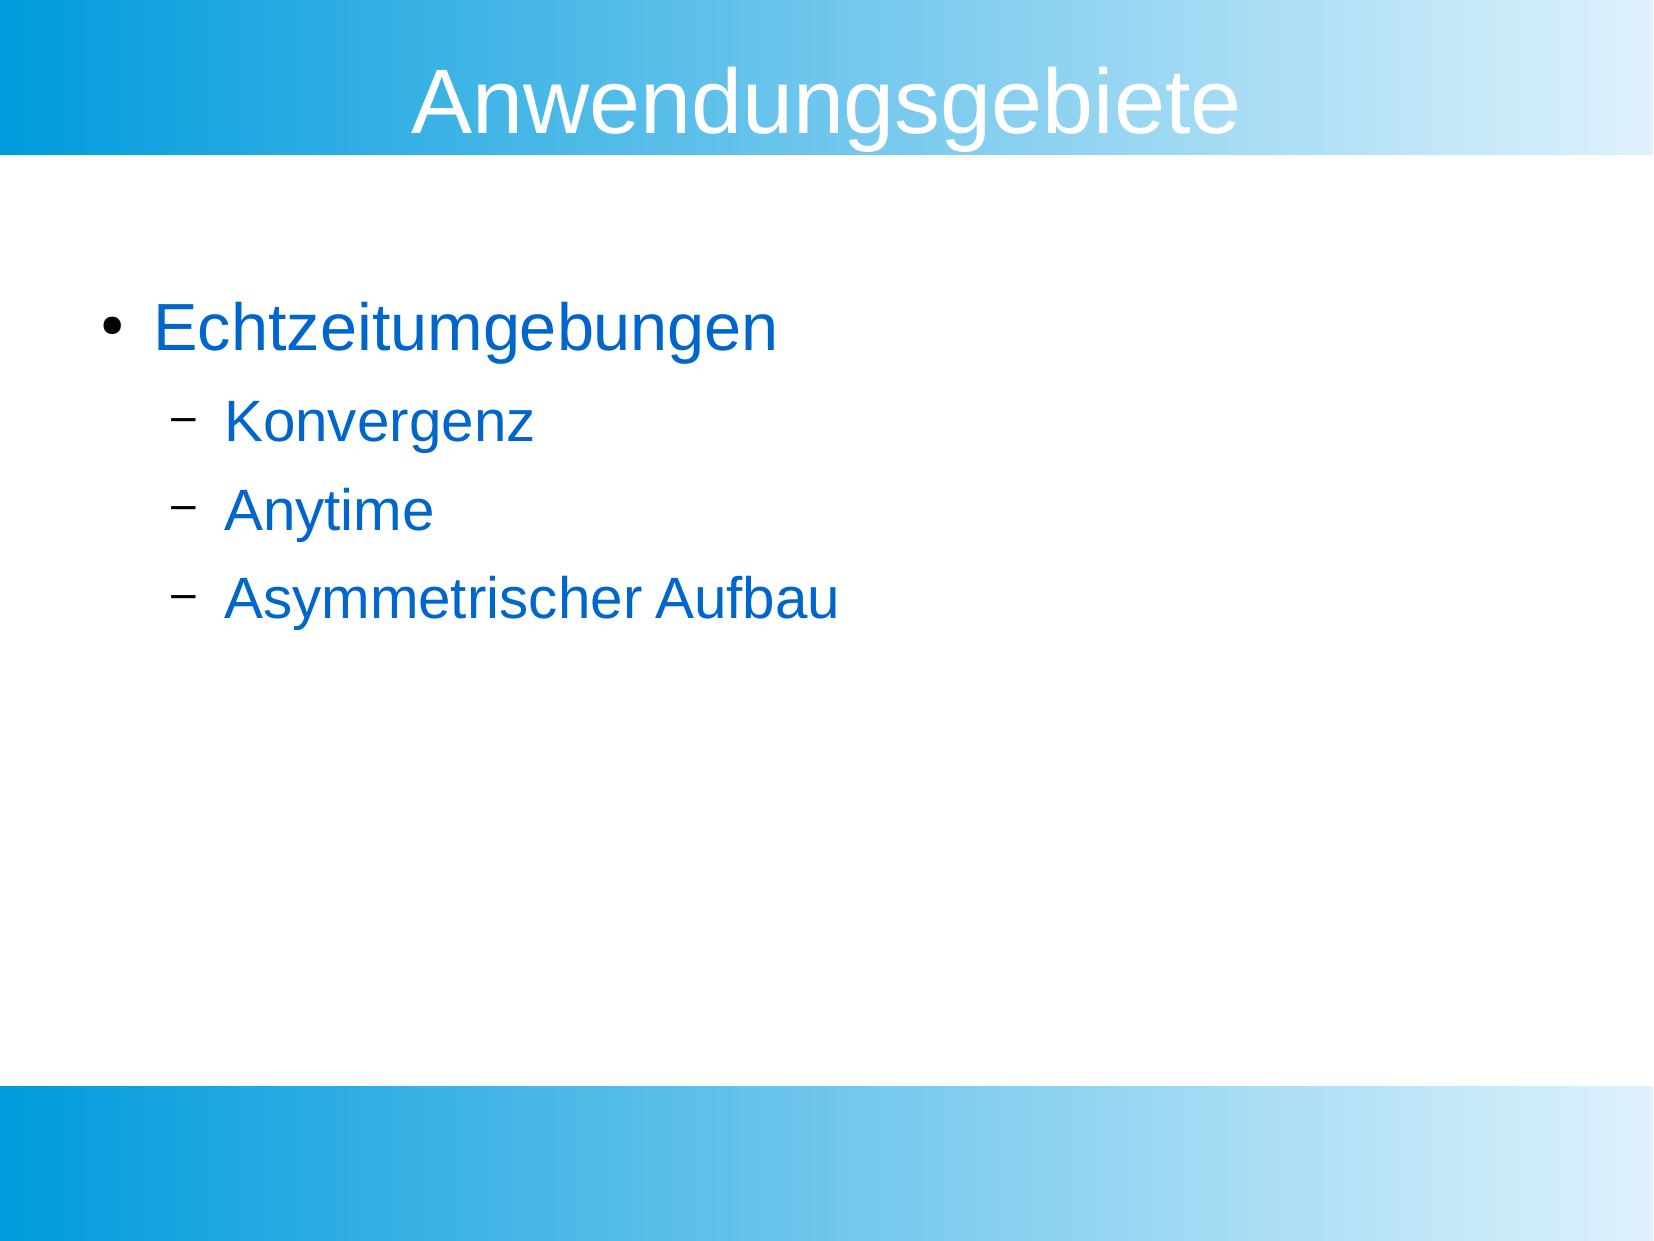

# Anwendungsgebiete
Echtzeitumgebungen
Konvergenz
Anytime
Asymmetrischer Aufbau